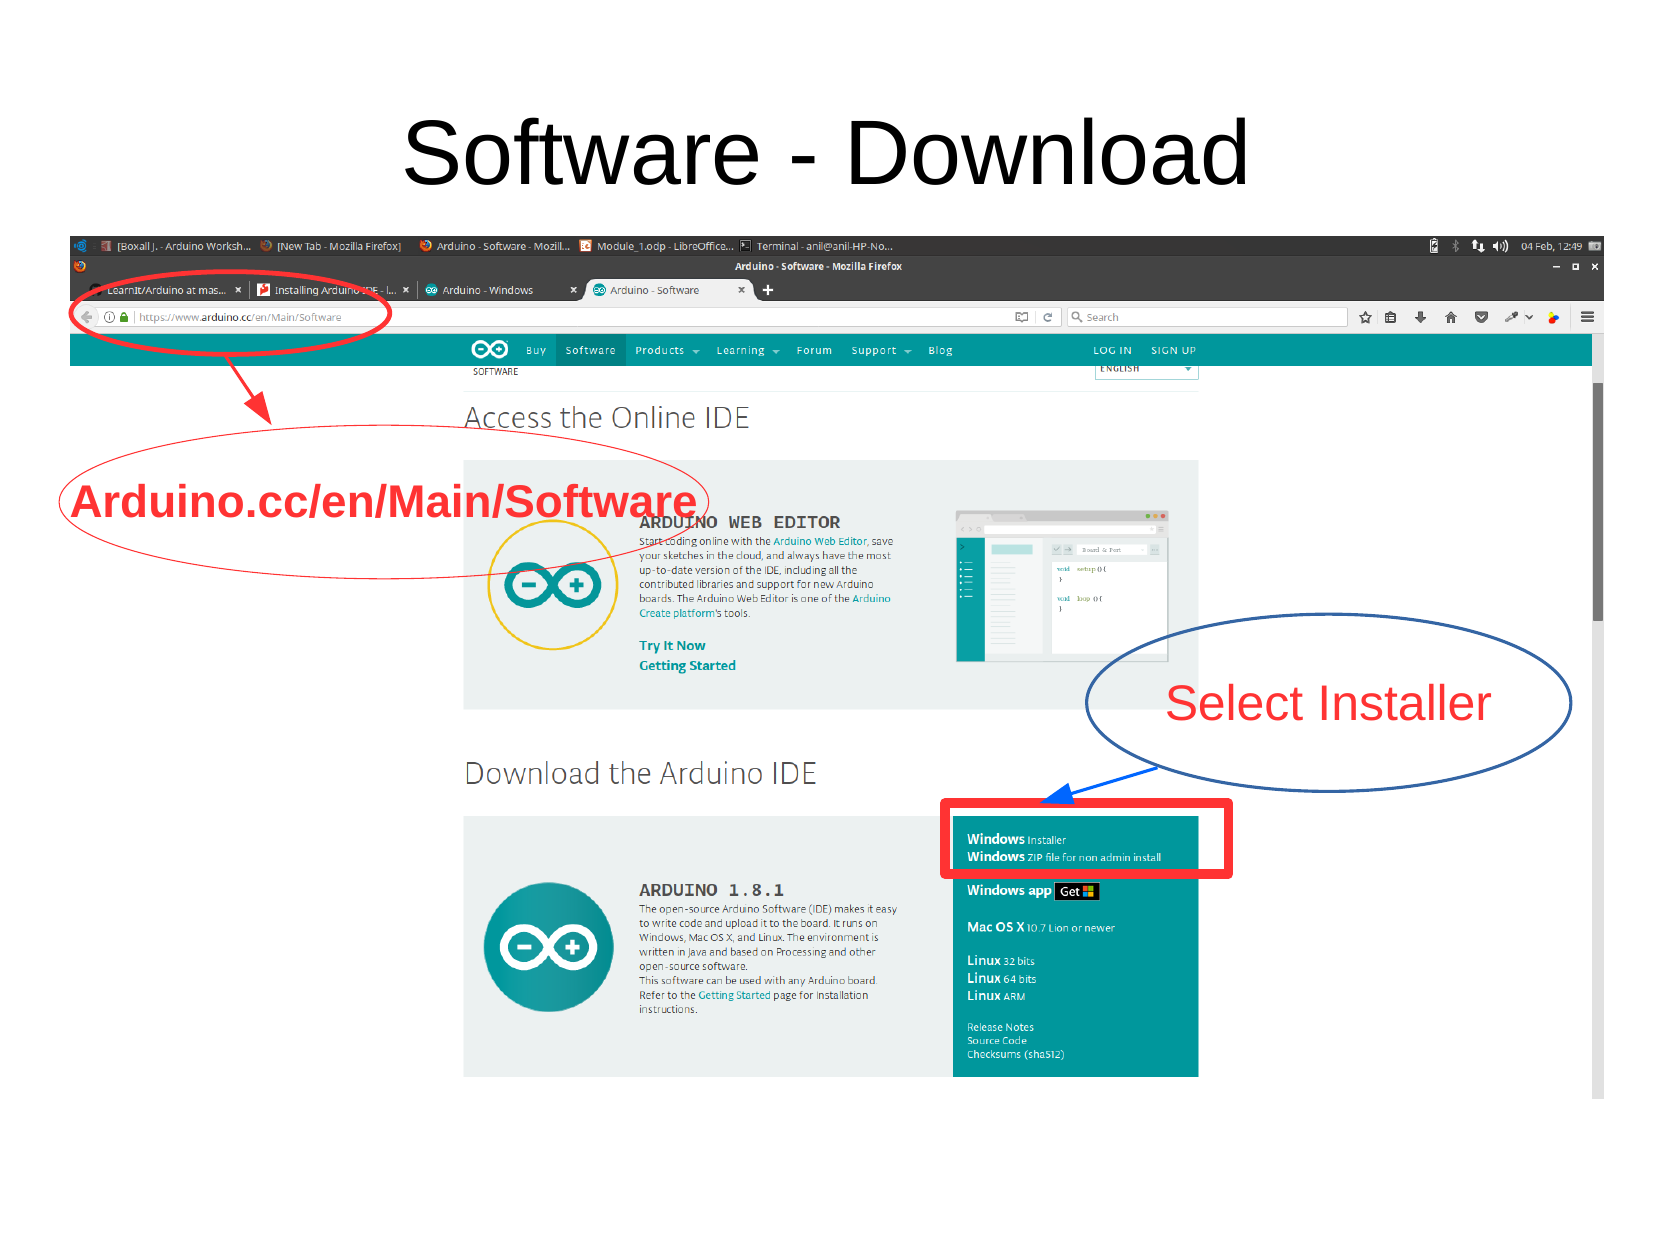

# Software - Download
Arduino.cc/en/Main/Software
Select Installer